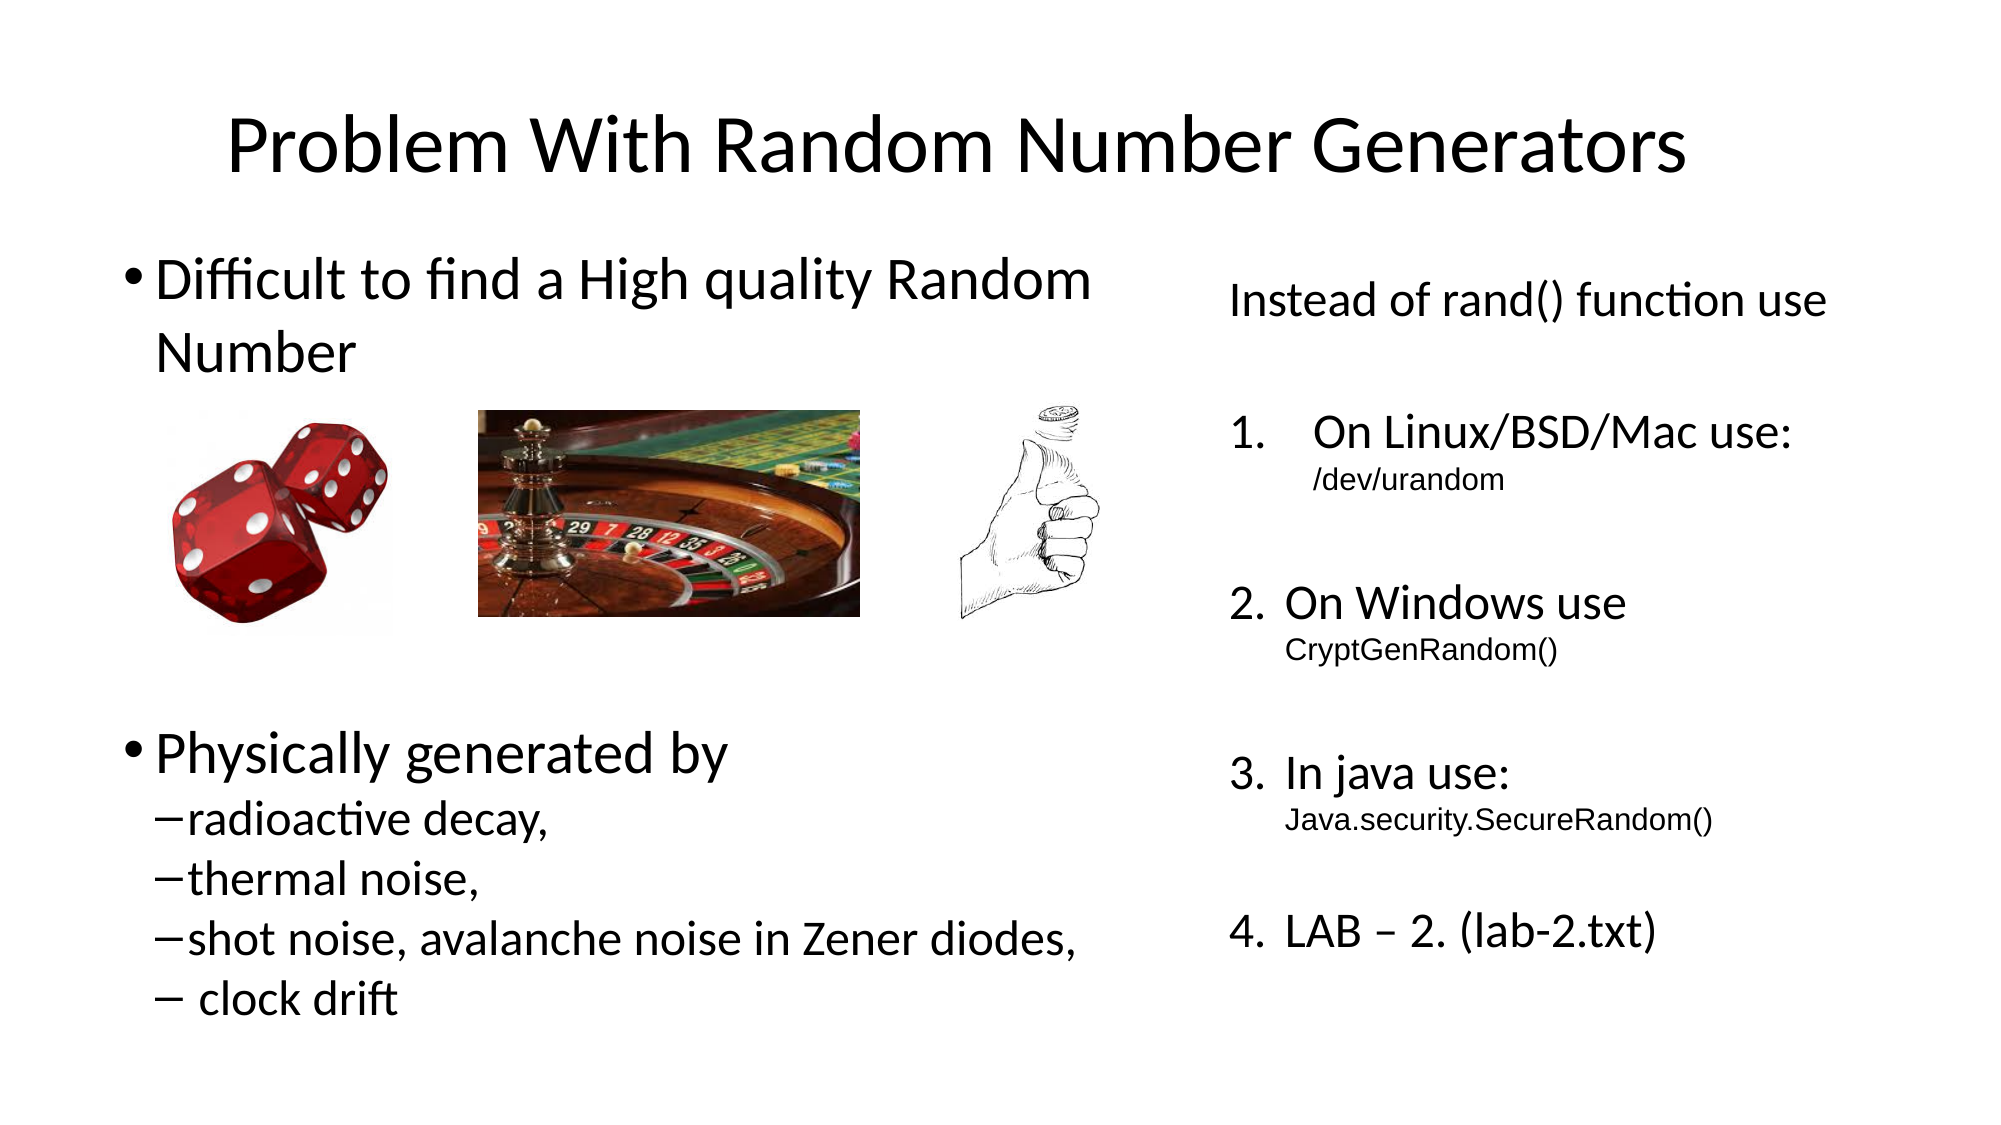

Problem With Random Number Generators
Difficult to find a High quality Random Number
Physically generated by
radioactive decay,
thermal noise,
shot noise, avalanche noise in Zener diodes,
 clock drift
Instead of rand() function use
On Linux/BSD/Mac use: /dev/urandom
On Windows use CryptGenRandom()
In java use: Java.security.SecureRandom()
LAB – 2. (lab-2.txt)